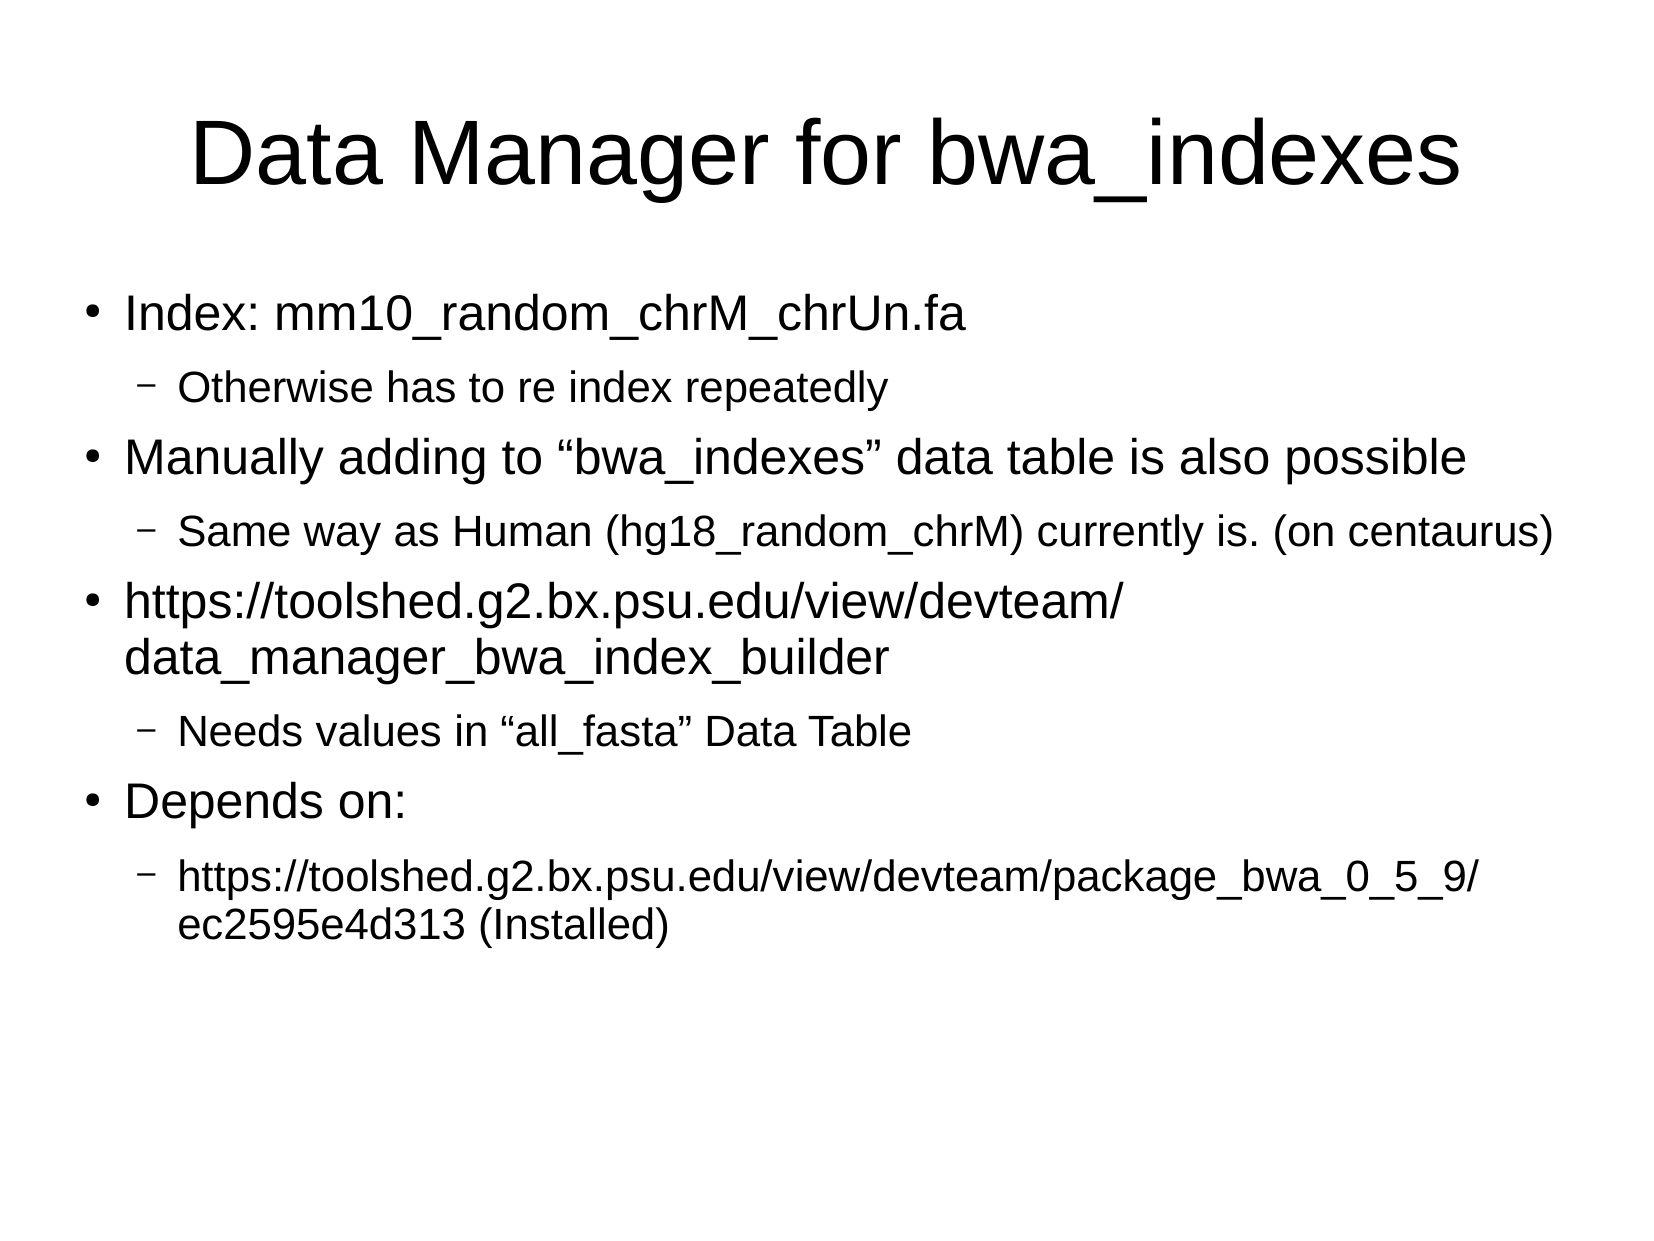

# Data Manager for bwa_indexes
Index: mm10_random_chrM_chrUn.fa
Otherwise has to re index repeatedly
Manually adding to “bwa_indexes” data table is also possible
Same way as Human (hg18_random_chrM) currently is. (on centaurus)
https://toolshed.g2.bx.psu.edu/view/devteam/data_manager_bwa_index_builder
Needs values in “all_fasta” Data Table
Depends on:
https://toolshed.g2.bx.psu.edu/view/devteam/package_bwa_0_5_9/ec2595e4d313 (Installed)